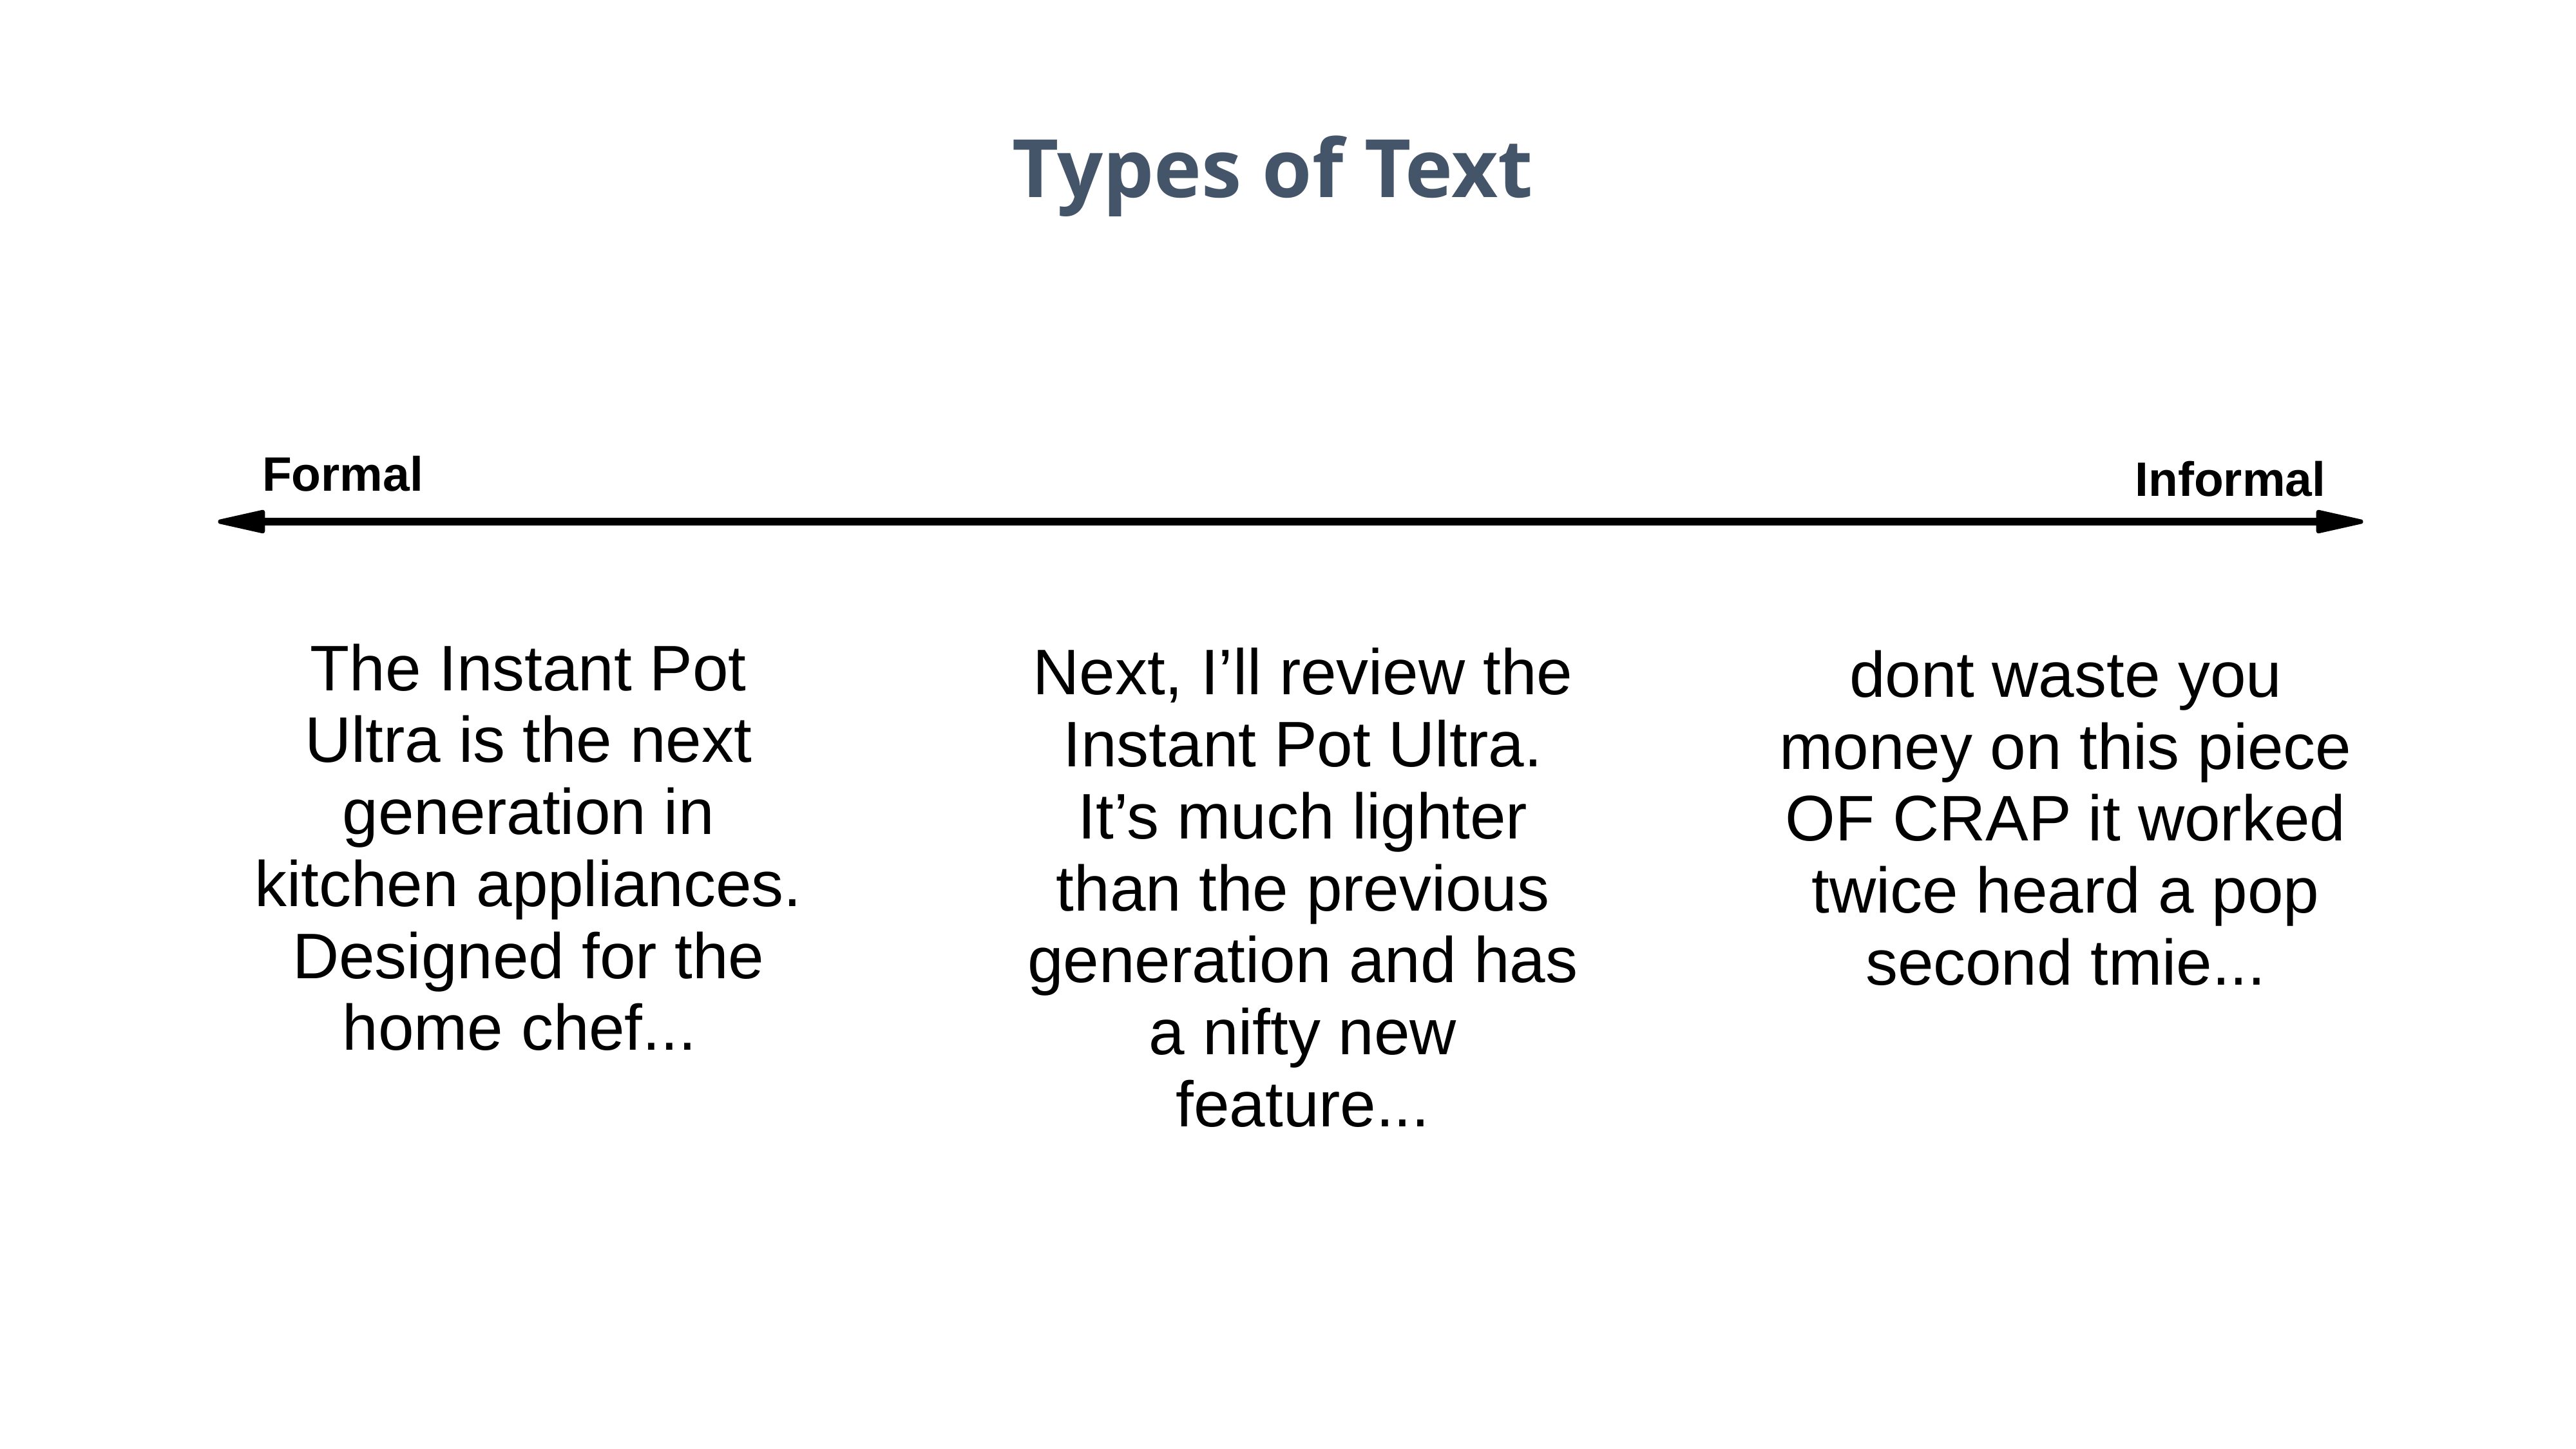

Types of Text
Formal
Informal
The Instant Pot Ultra is the next generation in kitchen appliances. Designed for the home chef...
Next, I’ll review the Instant Pot Ultra. It’s much lighter than the previous generation and has a nifty new feature...
dont waste you money on this piece OF CRAP it worked twice heard a pop second tmie...